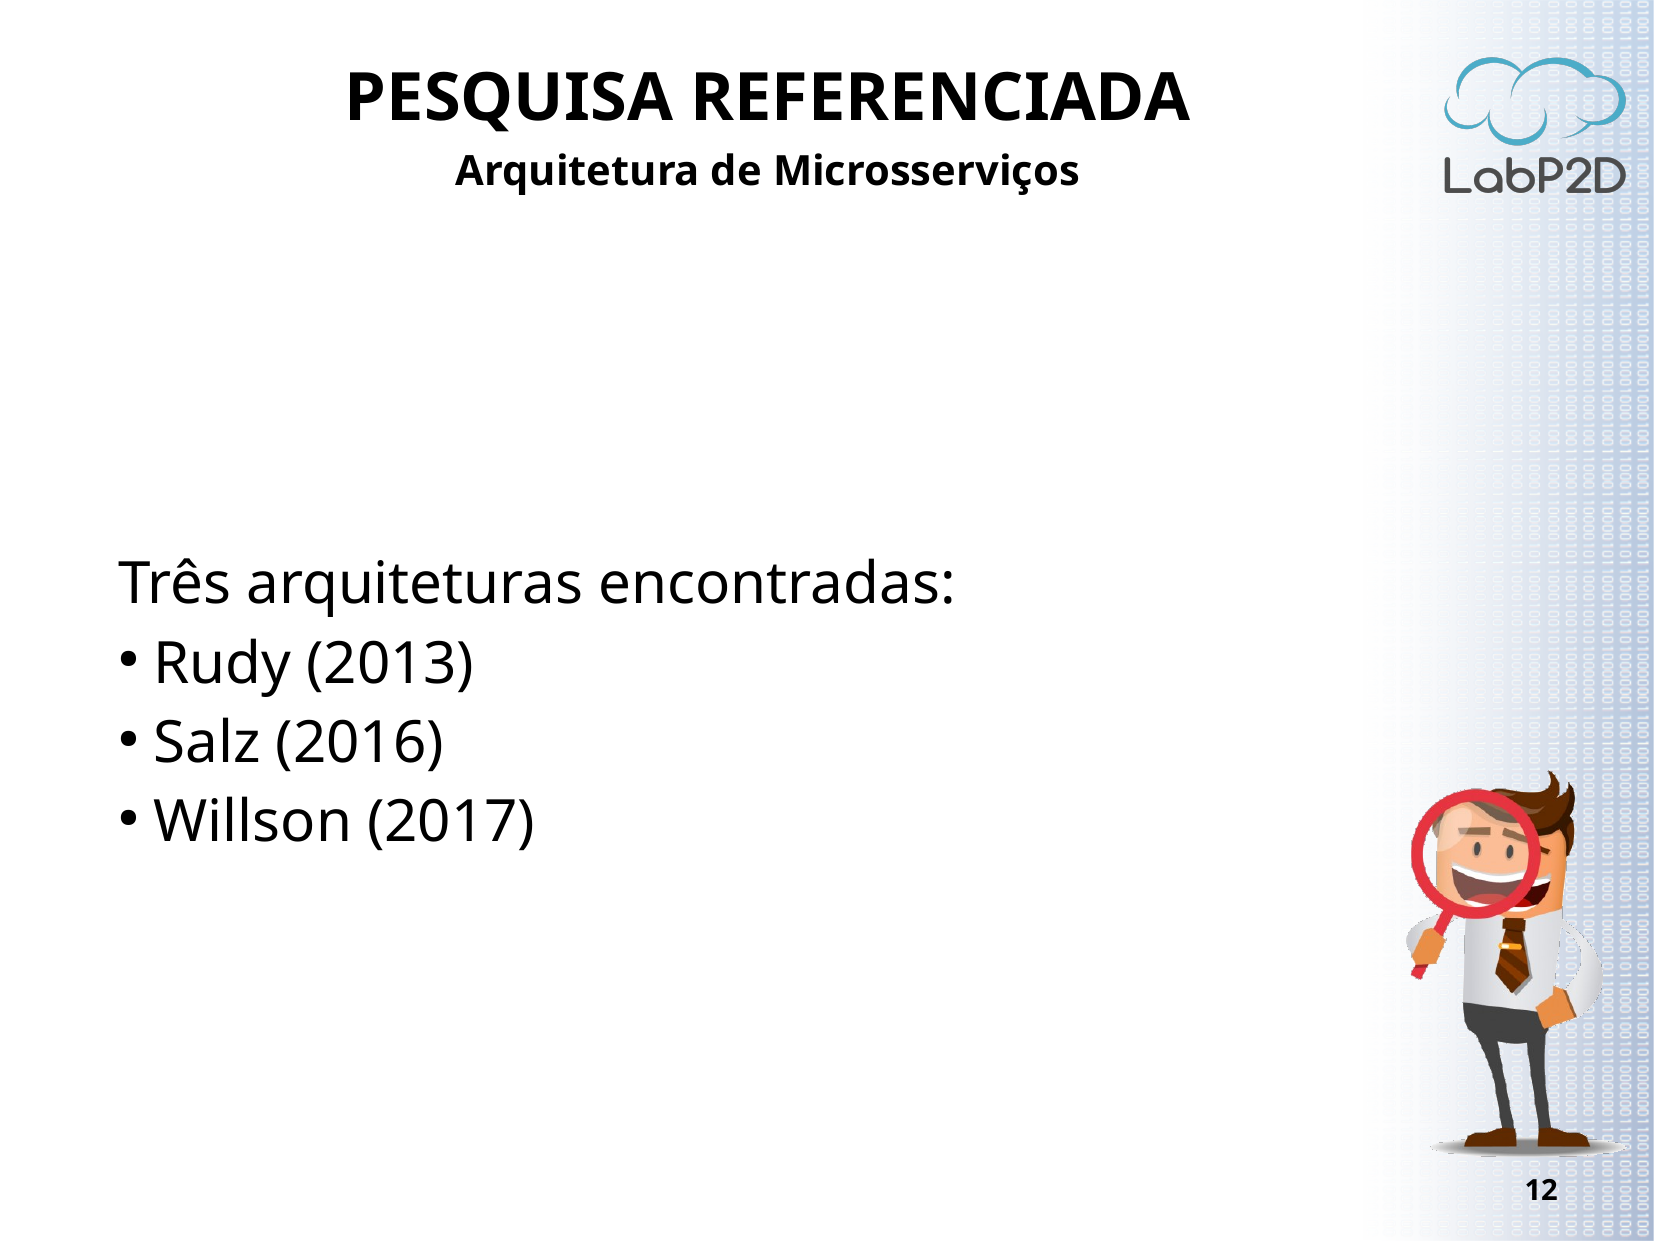

# PESQUISA REFERENCIADA Arquitetura de Microsserviços
Três arquiteturas encontradas:
Rudy (2013)
Salz (2016)
Willson (2017)
12